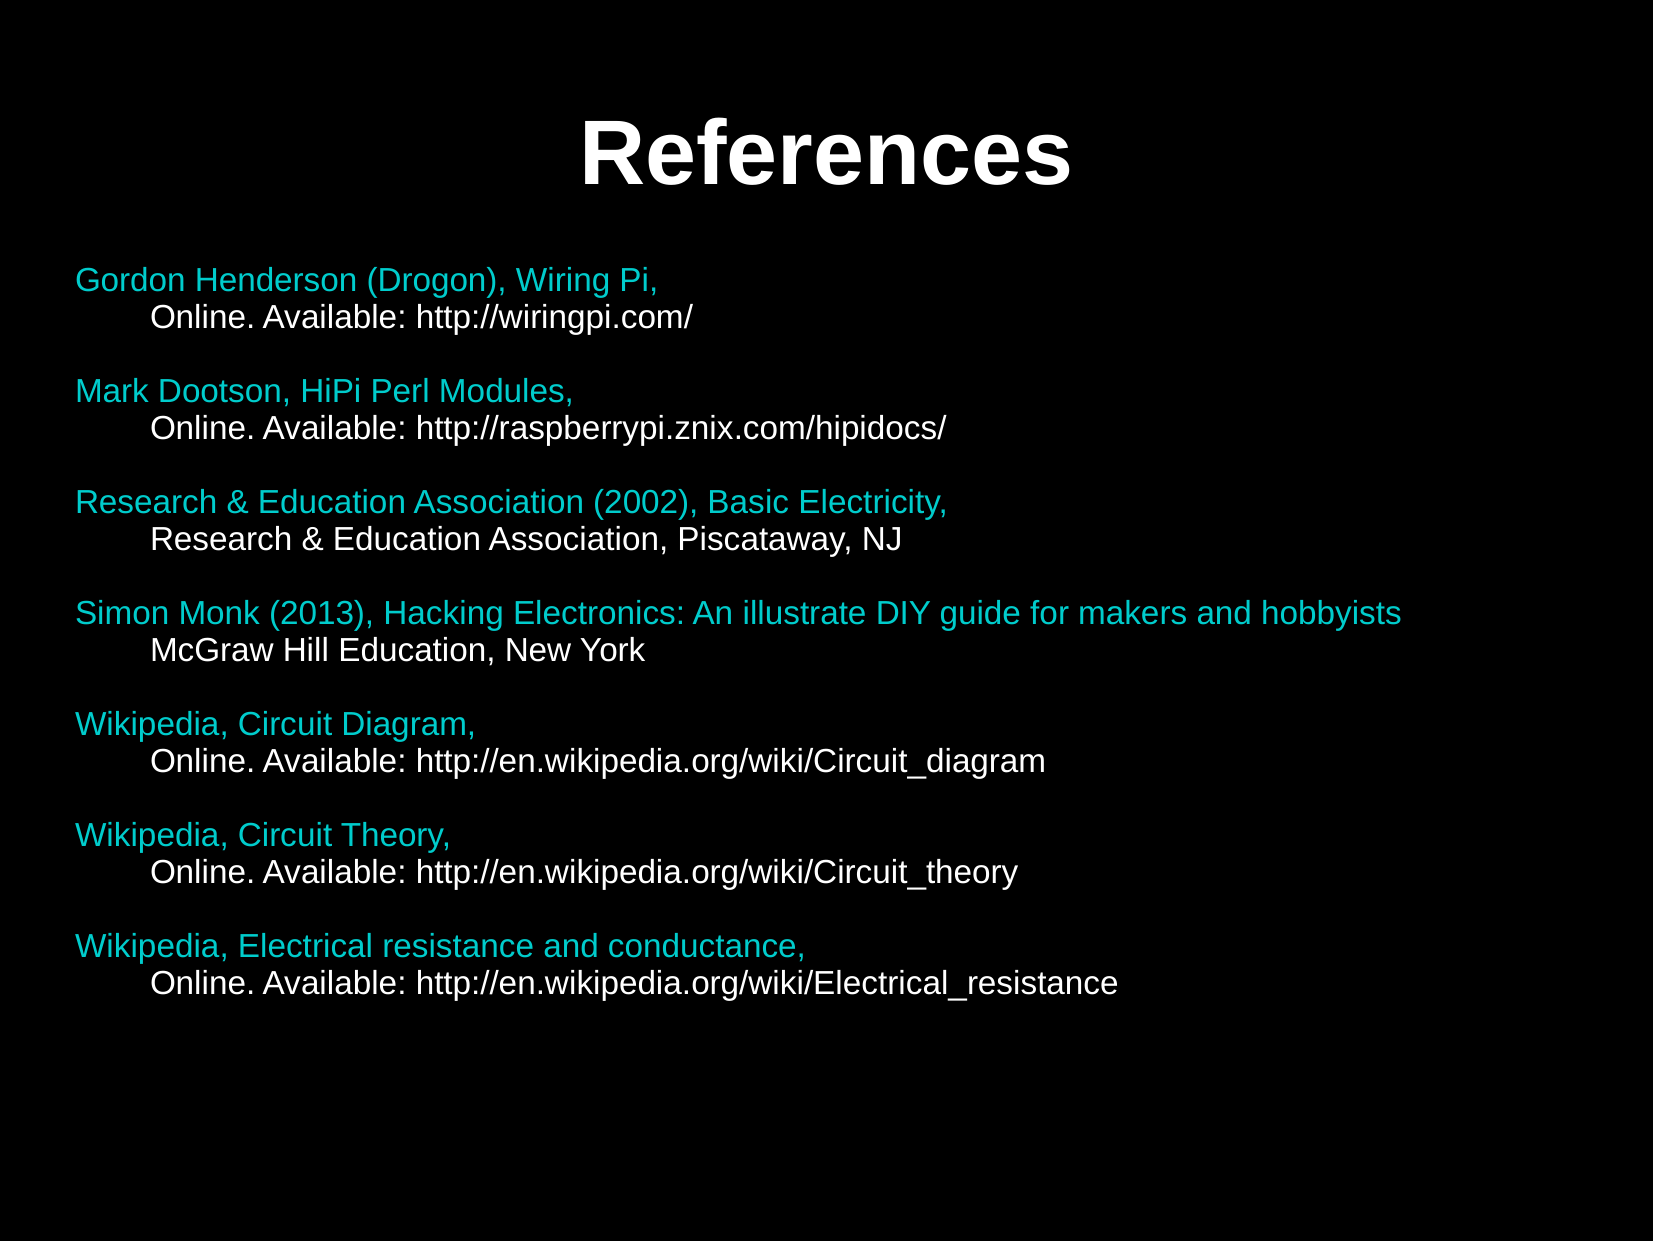

# References
Gordon Henderson (Drogon), Wiring Pi,
	Online. Available: http://wiringpi.com/
Mark Dootson, HiPi Perl Modules,
	Online. Available: http://raspberrypi.znix.com/hipidocs/
Research & Education Association (2002), Basic Electricity,
	Research & Education Association, Piscataway, NJ
Simon Monk (2013), Hacking Electronics: An illustrate DIY guide for makers and hobbyists
	McGraw Hill Education, New York
Wikipedia, Circuit Diagram,
	Online. Available: http://en.wikipedia.org/wiki/Circuit_diagram
Wikipedia, Circuit Theory,
	Online. Available: http://en.wikipedia.org/wiki/Circuit_theory
Wikipedia, Electrical resistance and conductance,
	Online. Available: http://en.wikipedia.org/wiki/Electrical_resistance